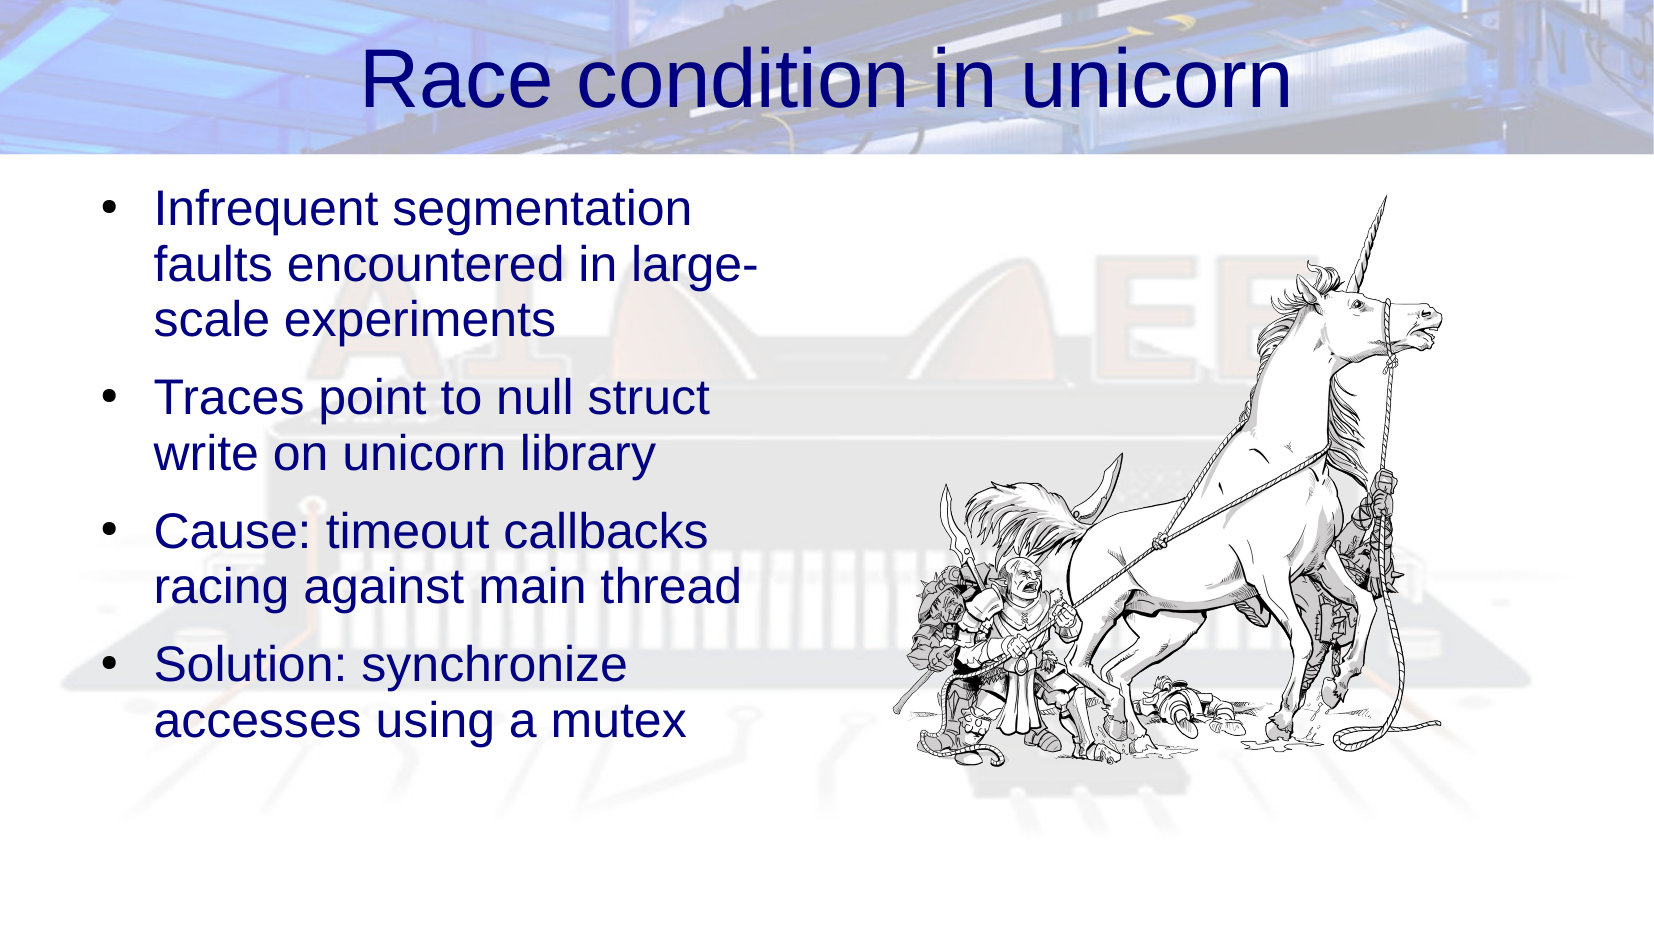

# Race condition in unicorn
Infrequent segmentation faults encountered in large-scale experiments
Traces point to null struct write on unicorn library
Cause: timeout callbacks racing against main thread
Solution: synchronize accesses using a mutex